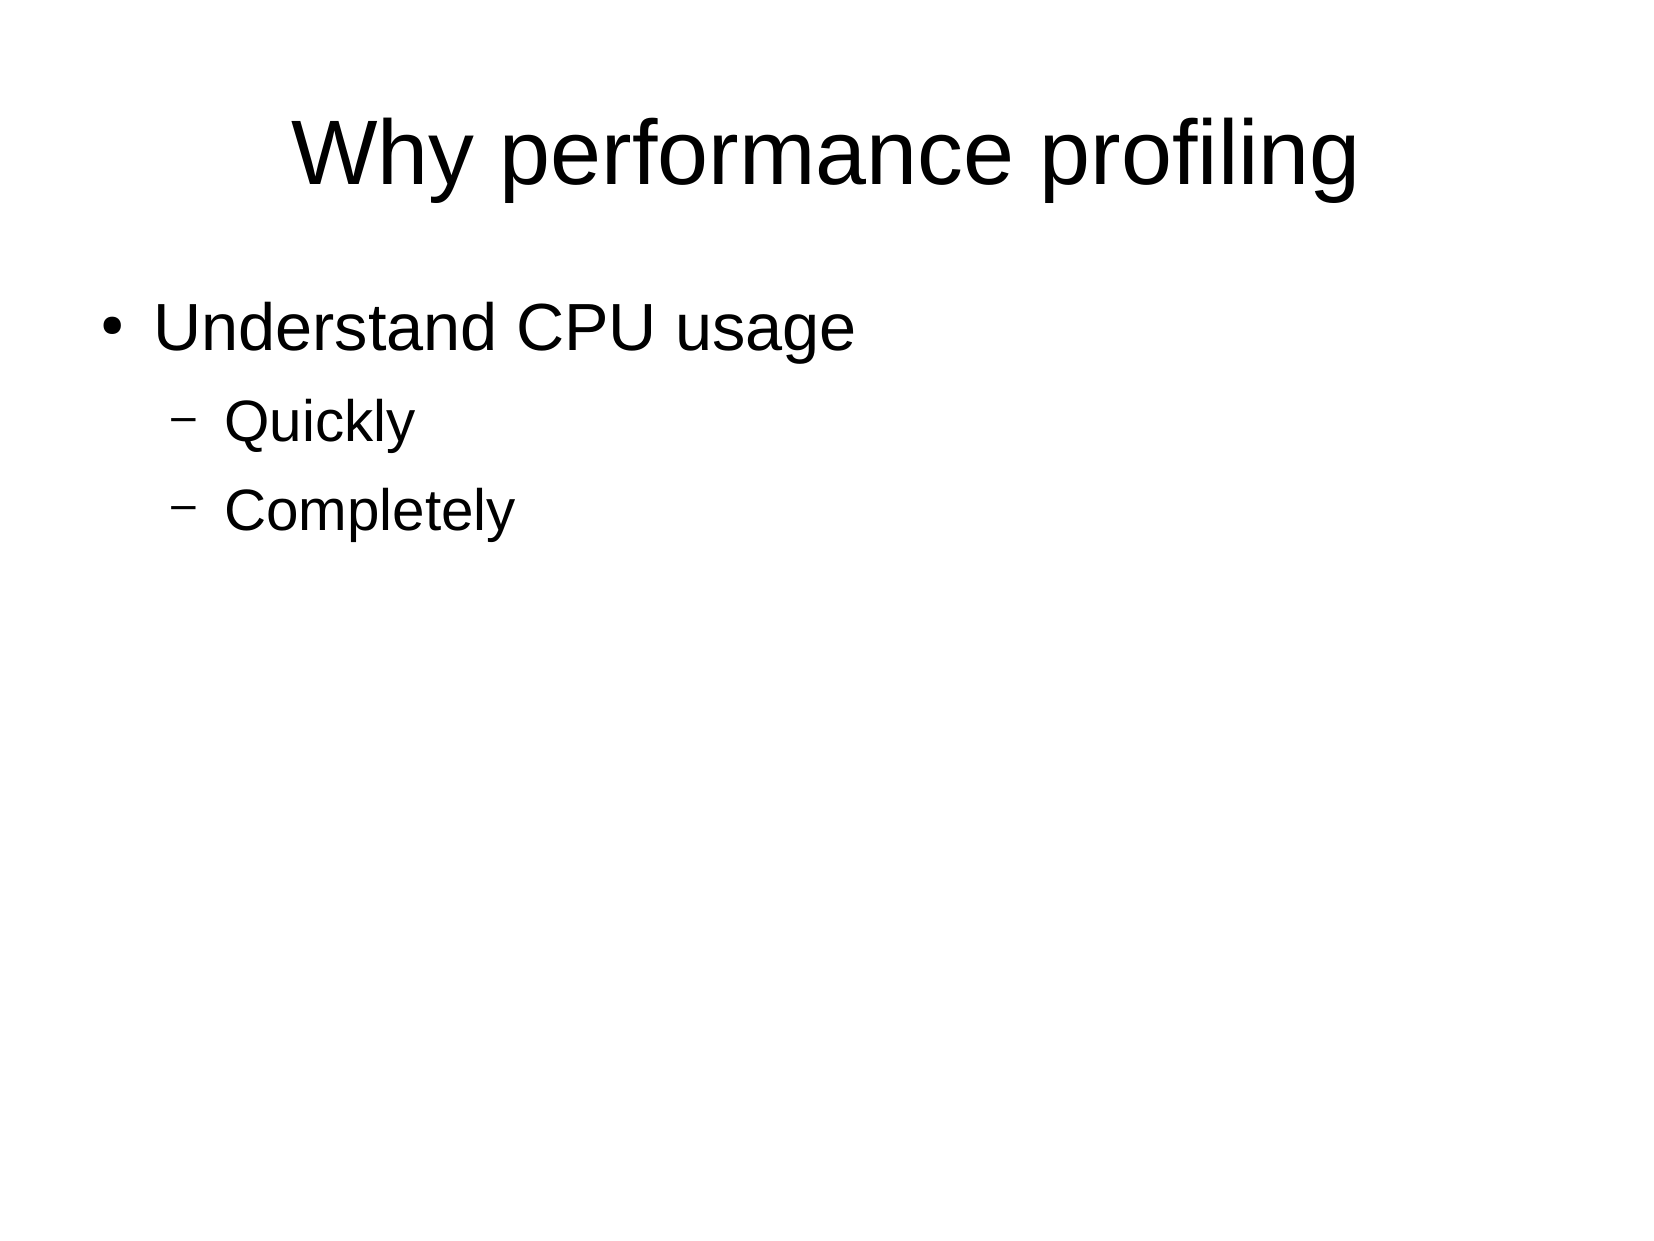

# Why performance profiling
Understand CPU usage
Quickly
Completely